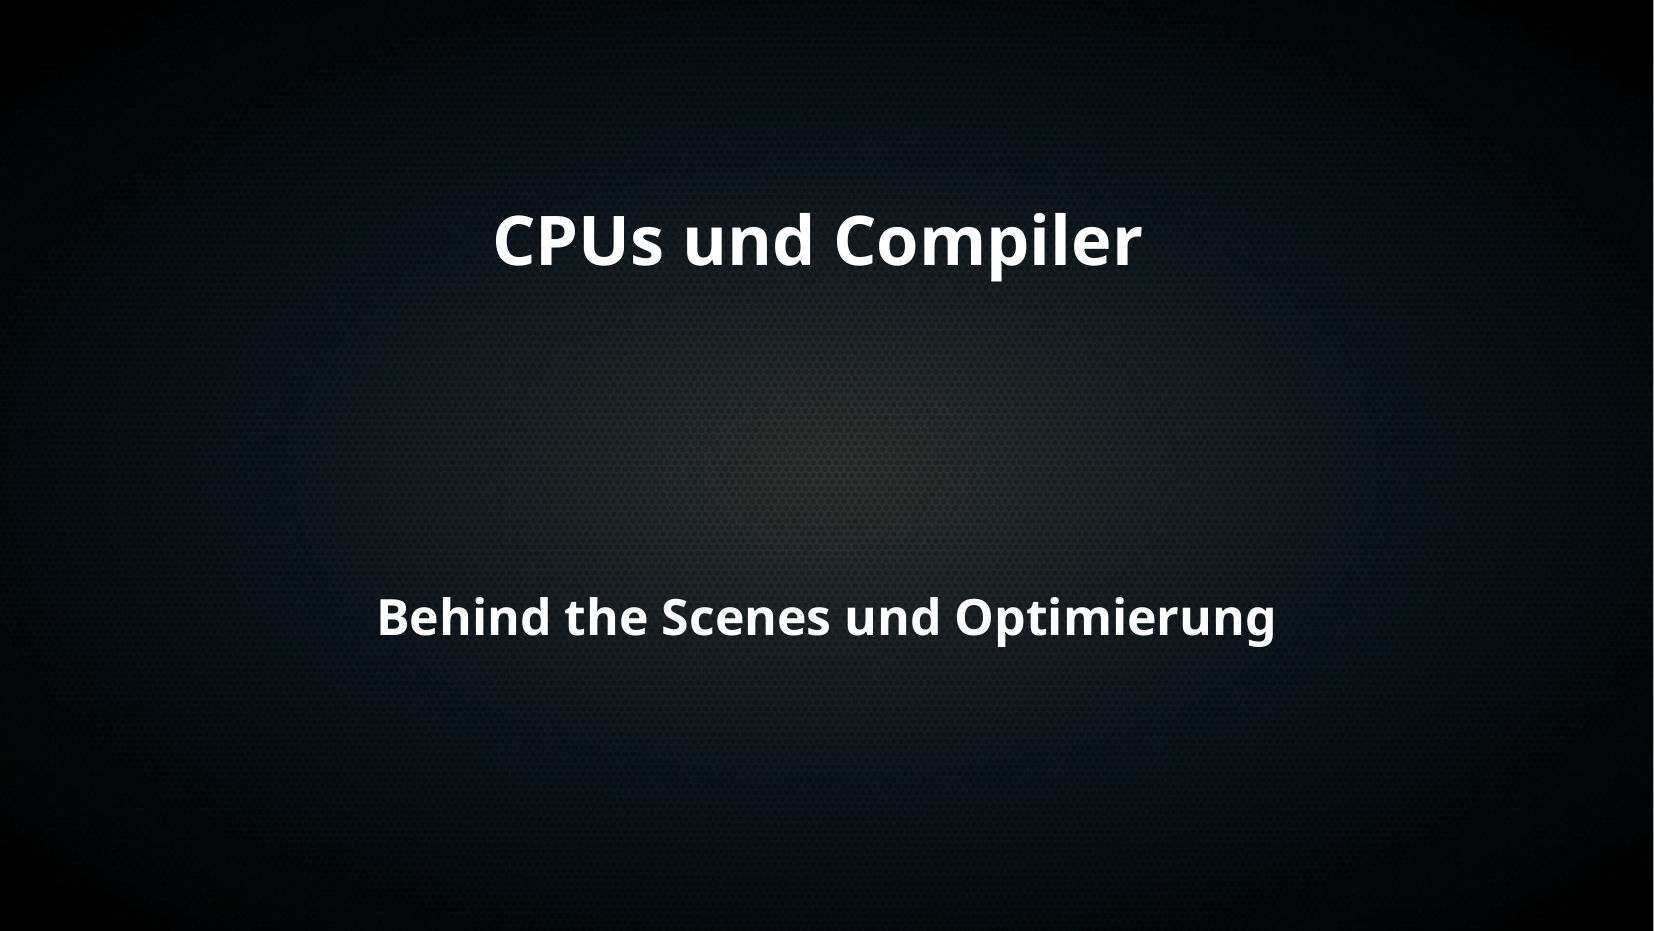

# CPUs und Compiler
Behind the Scenes und Optimierung